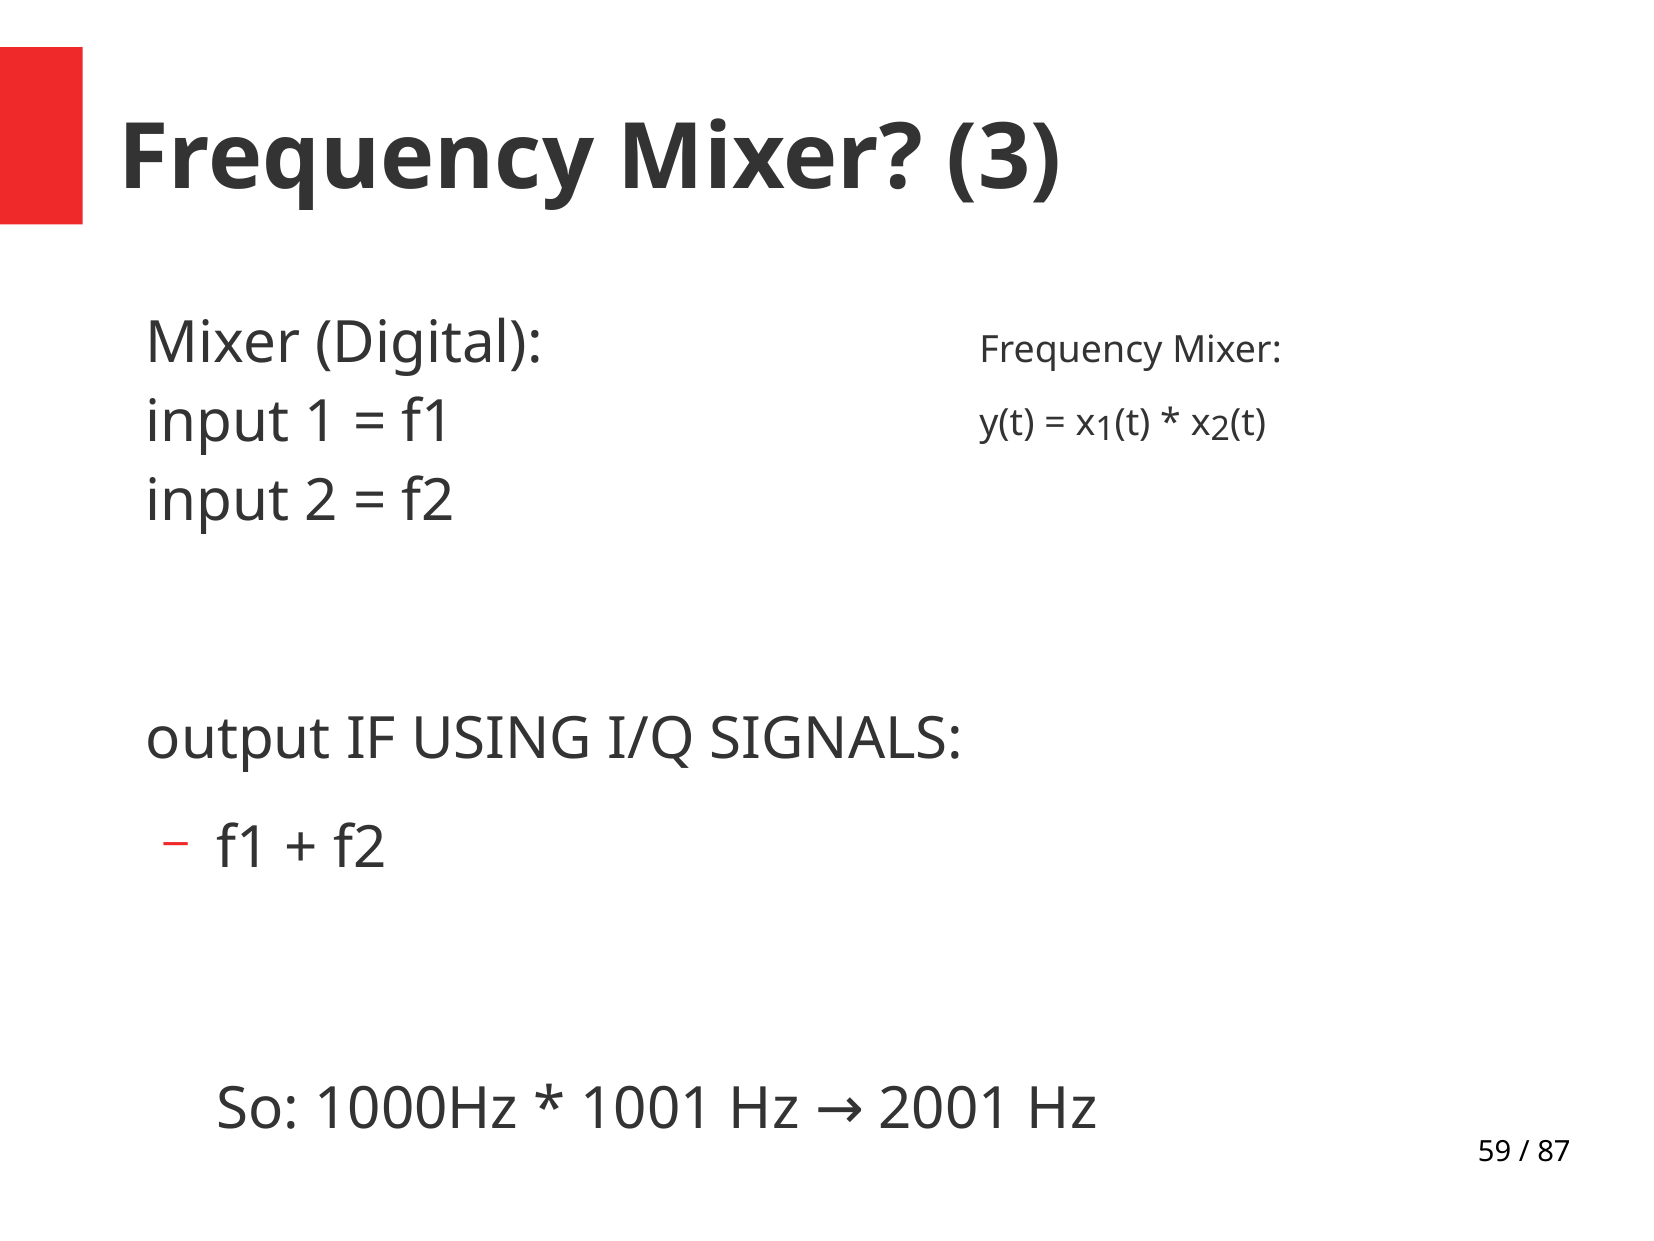

# Frequency Mixer? (3)
Mixer (Digital):
input 1 = f1
input 2 = f2
output IF USING I/Q SIGNALS:
f1 + f2
So: 1000Hz * 1001 Hz → 2001 Hz
Frequency Mixer:
y(t) = x1(t) * x2(t)
59